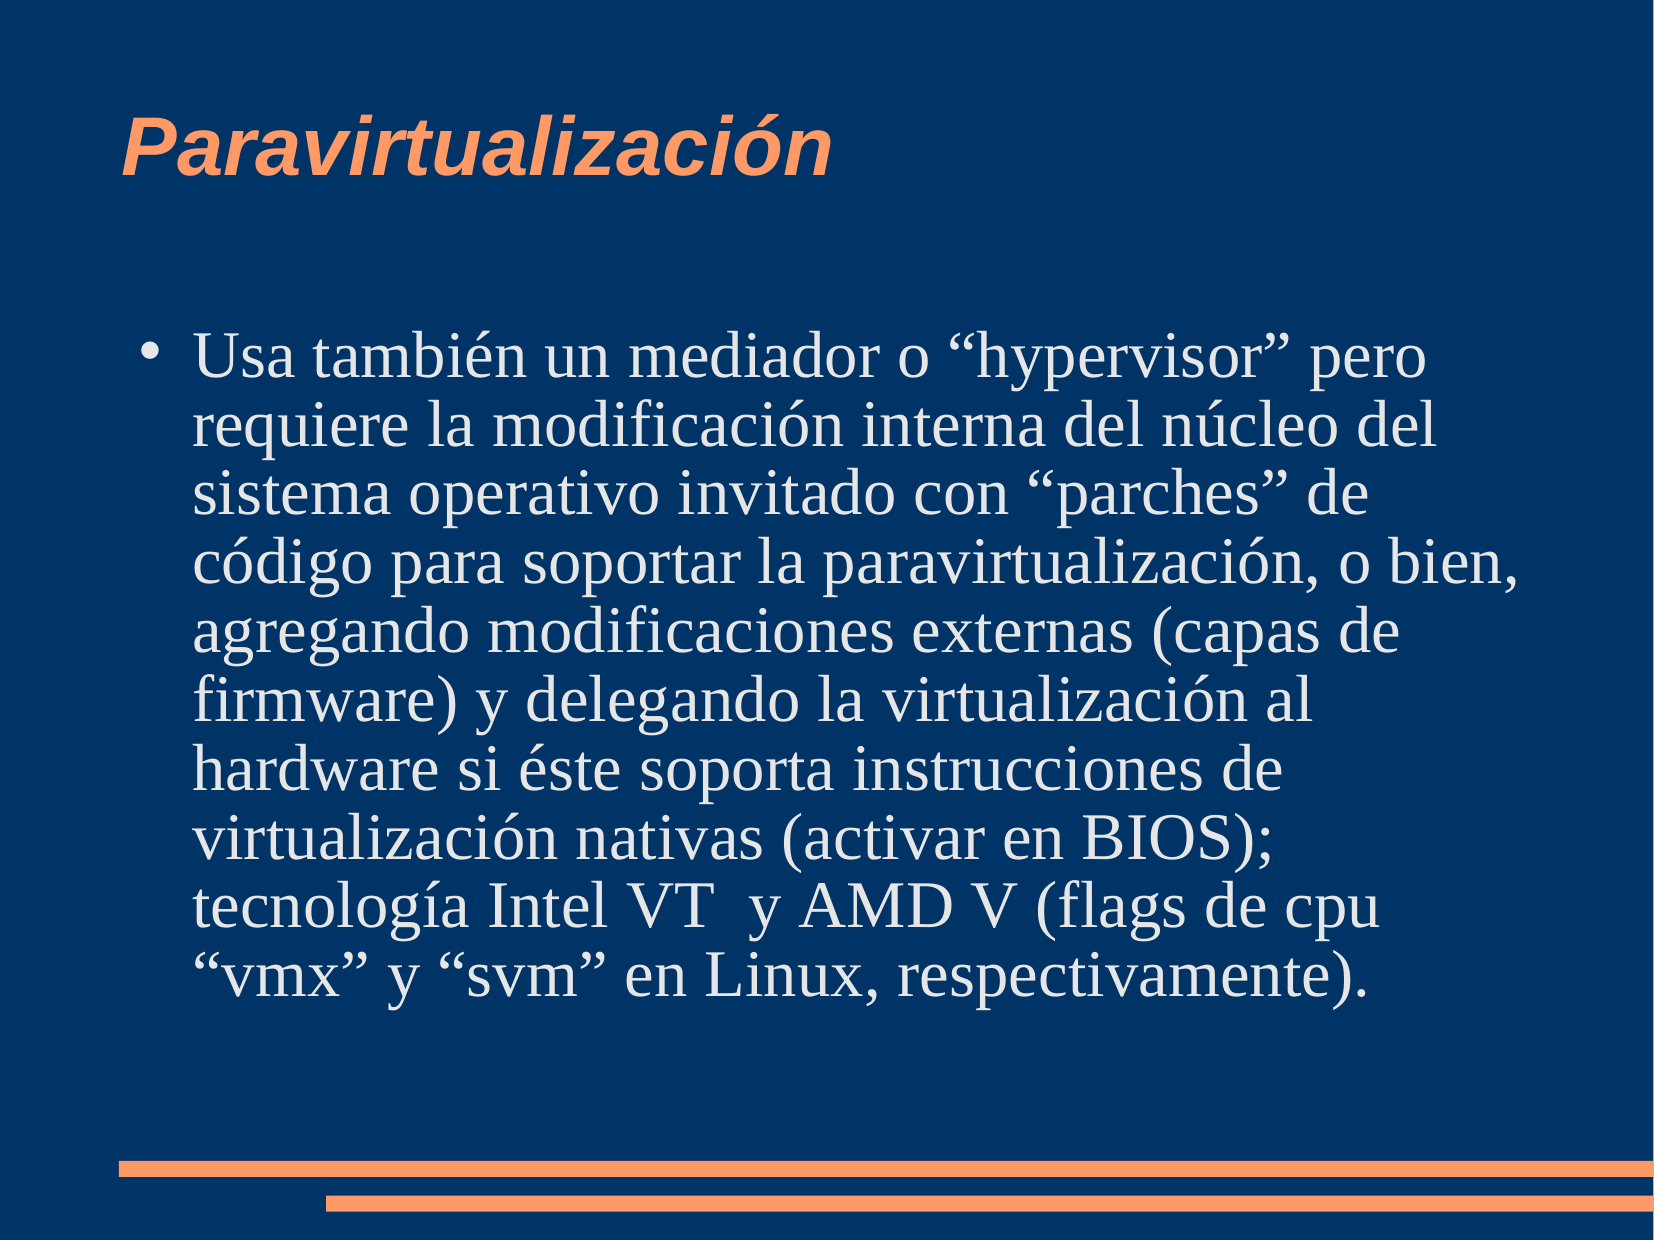

# Paravirtualización
Usa también un mediador o “hypervisor” pero requiere la modificación interna del núcleo del sistema operativo invitado con “parches” de código para soportar la paravirtualización, o bien, agregando modificaciones externas (capas de firmware) y delegando la virtualización al hardware si éste soporta instrucciones de virtualización nativas (activar en BIOS); tecnología Intel VT y AMD V (flags de cpu “vmx” y “svm” en Linux, respectivamente).